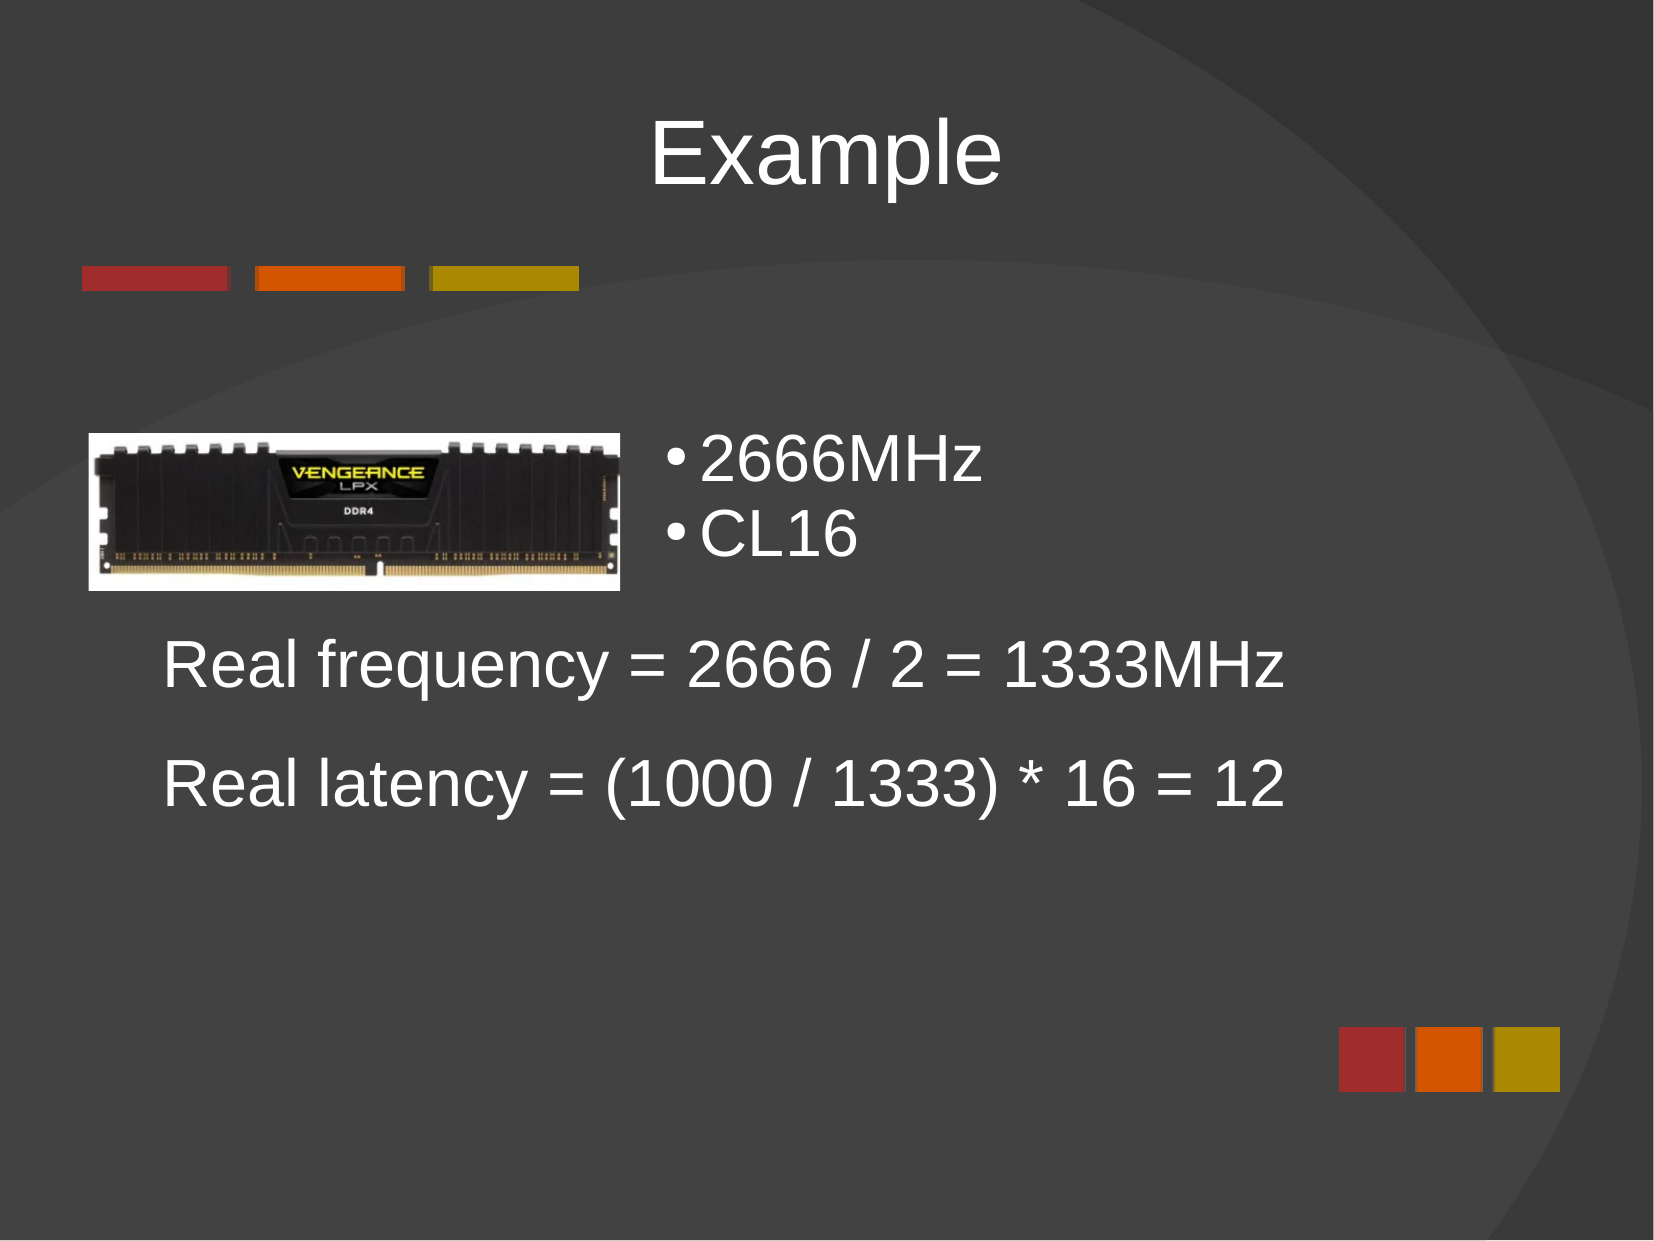

# Example
2666MHz
CL16
Real frequency = 2666 / 2 = 1333MHz
Real latency = (1000 / 1333) * 16 = 12